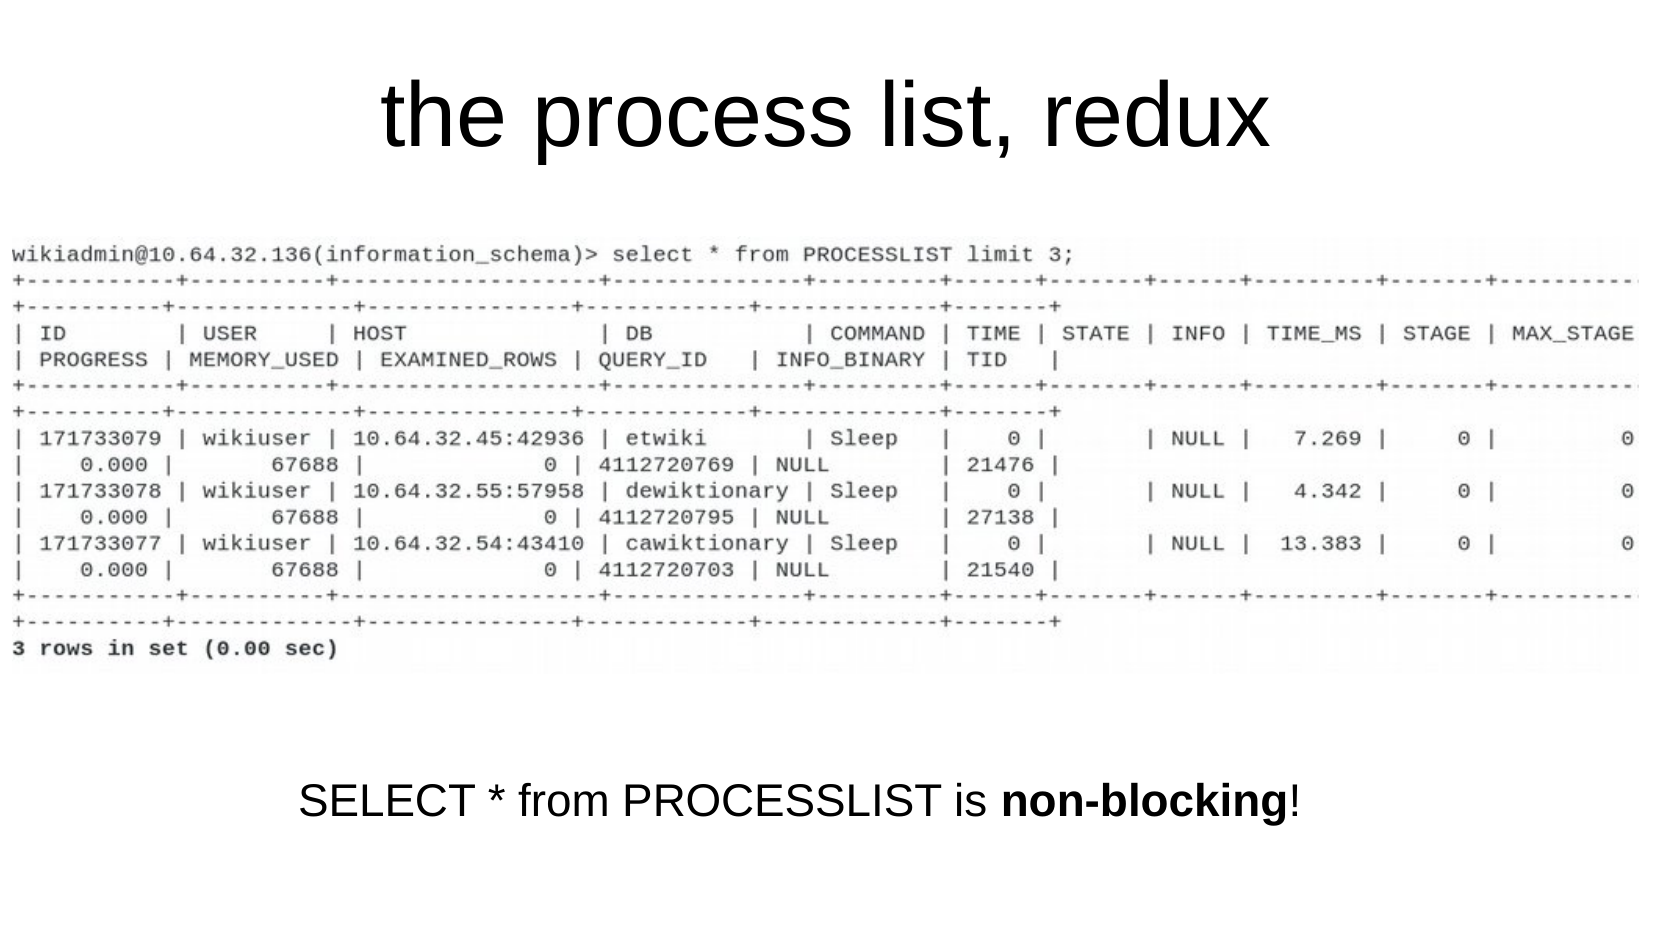

# the process list, redux
SELECT * from PROCESSLIST is non-blocking!